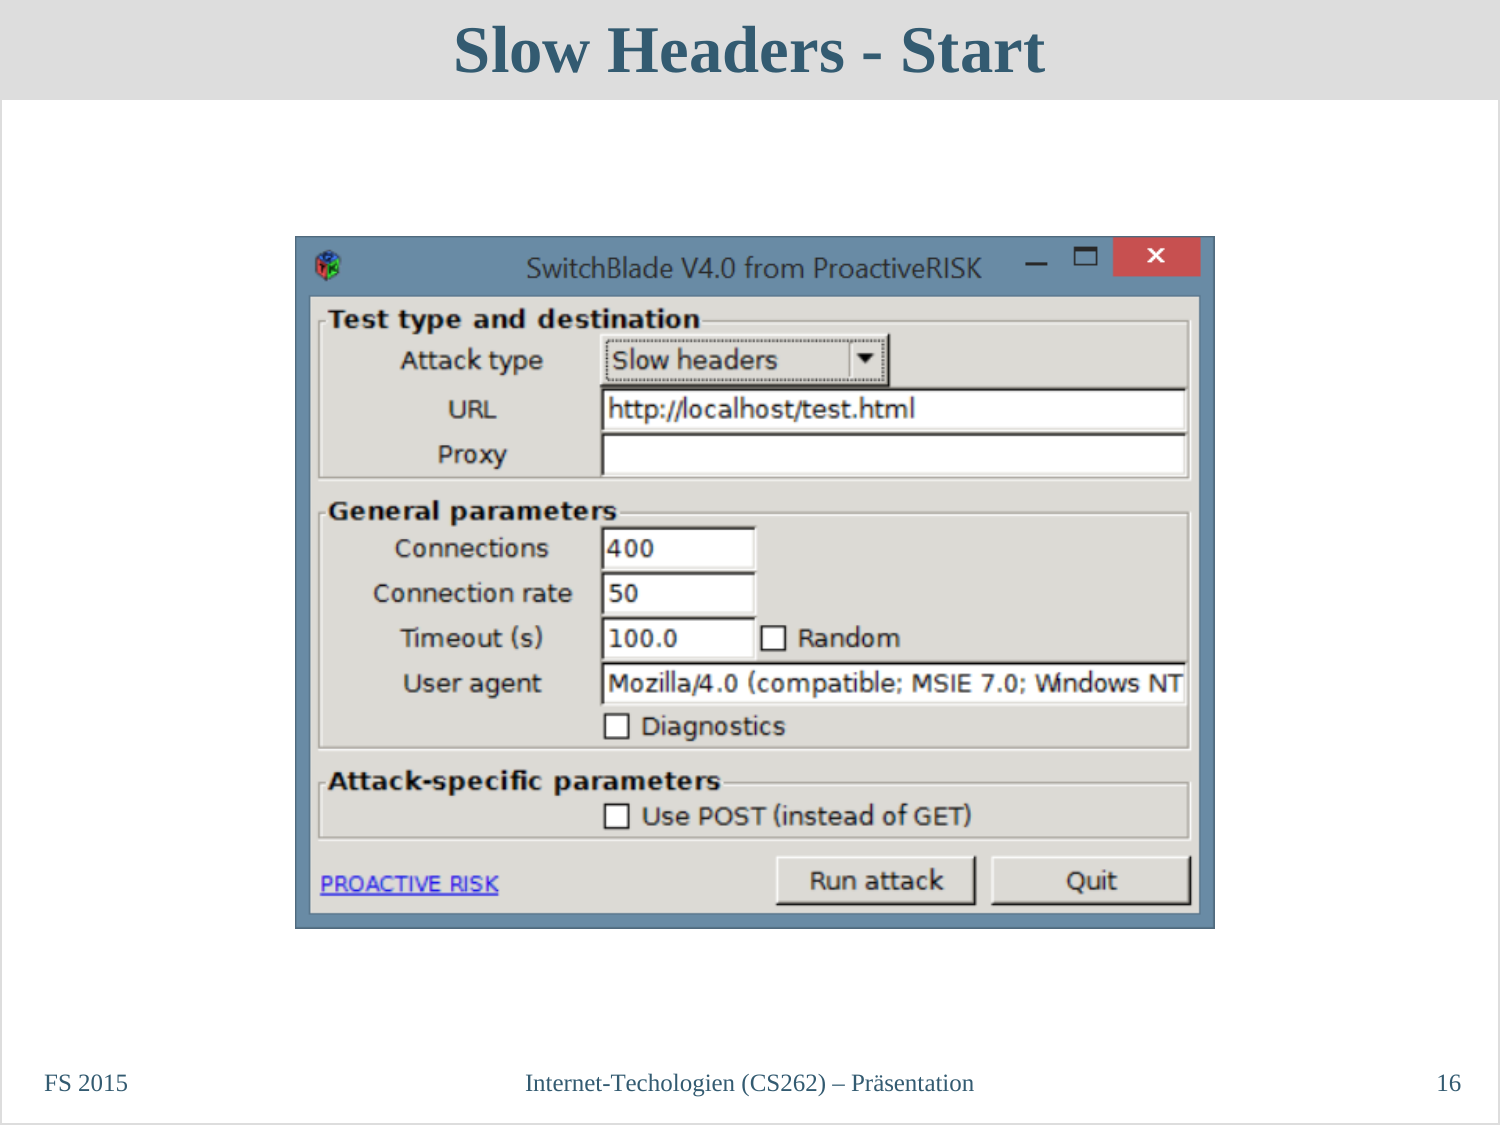

# Slow Headers - Start
FS 2015
Internet-Techologien (CS262) – Präsentation